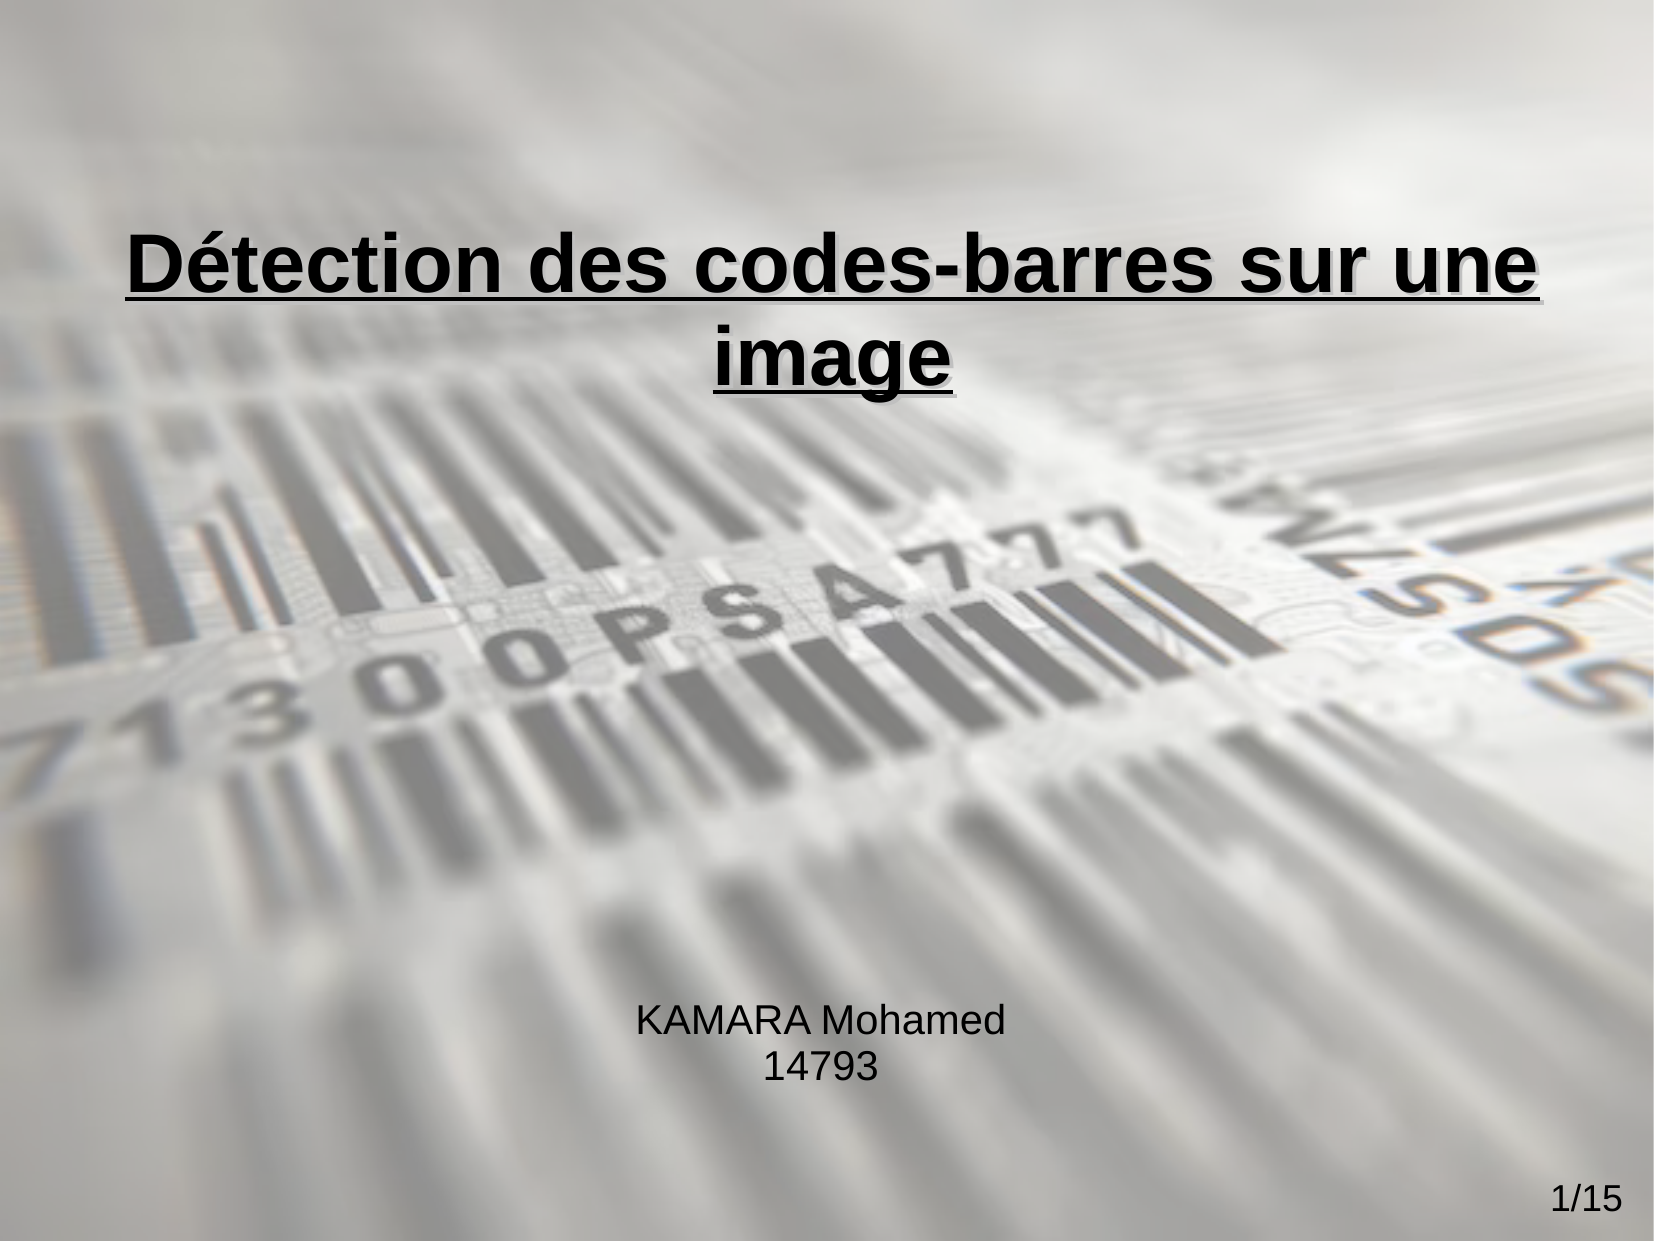

# Détection des codes-barres sur une image
KAMARA Mohamed
14793